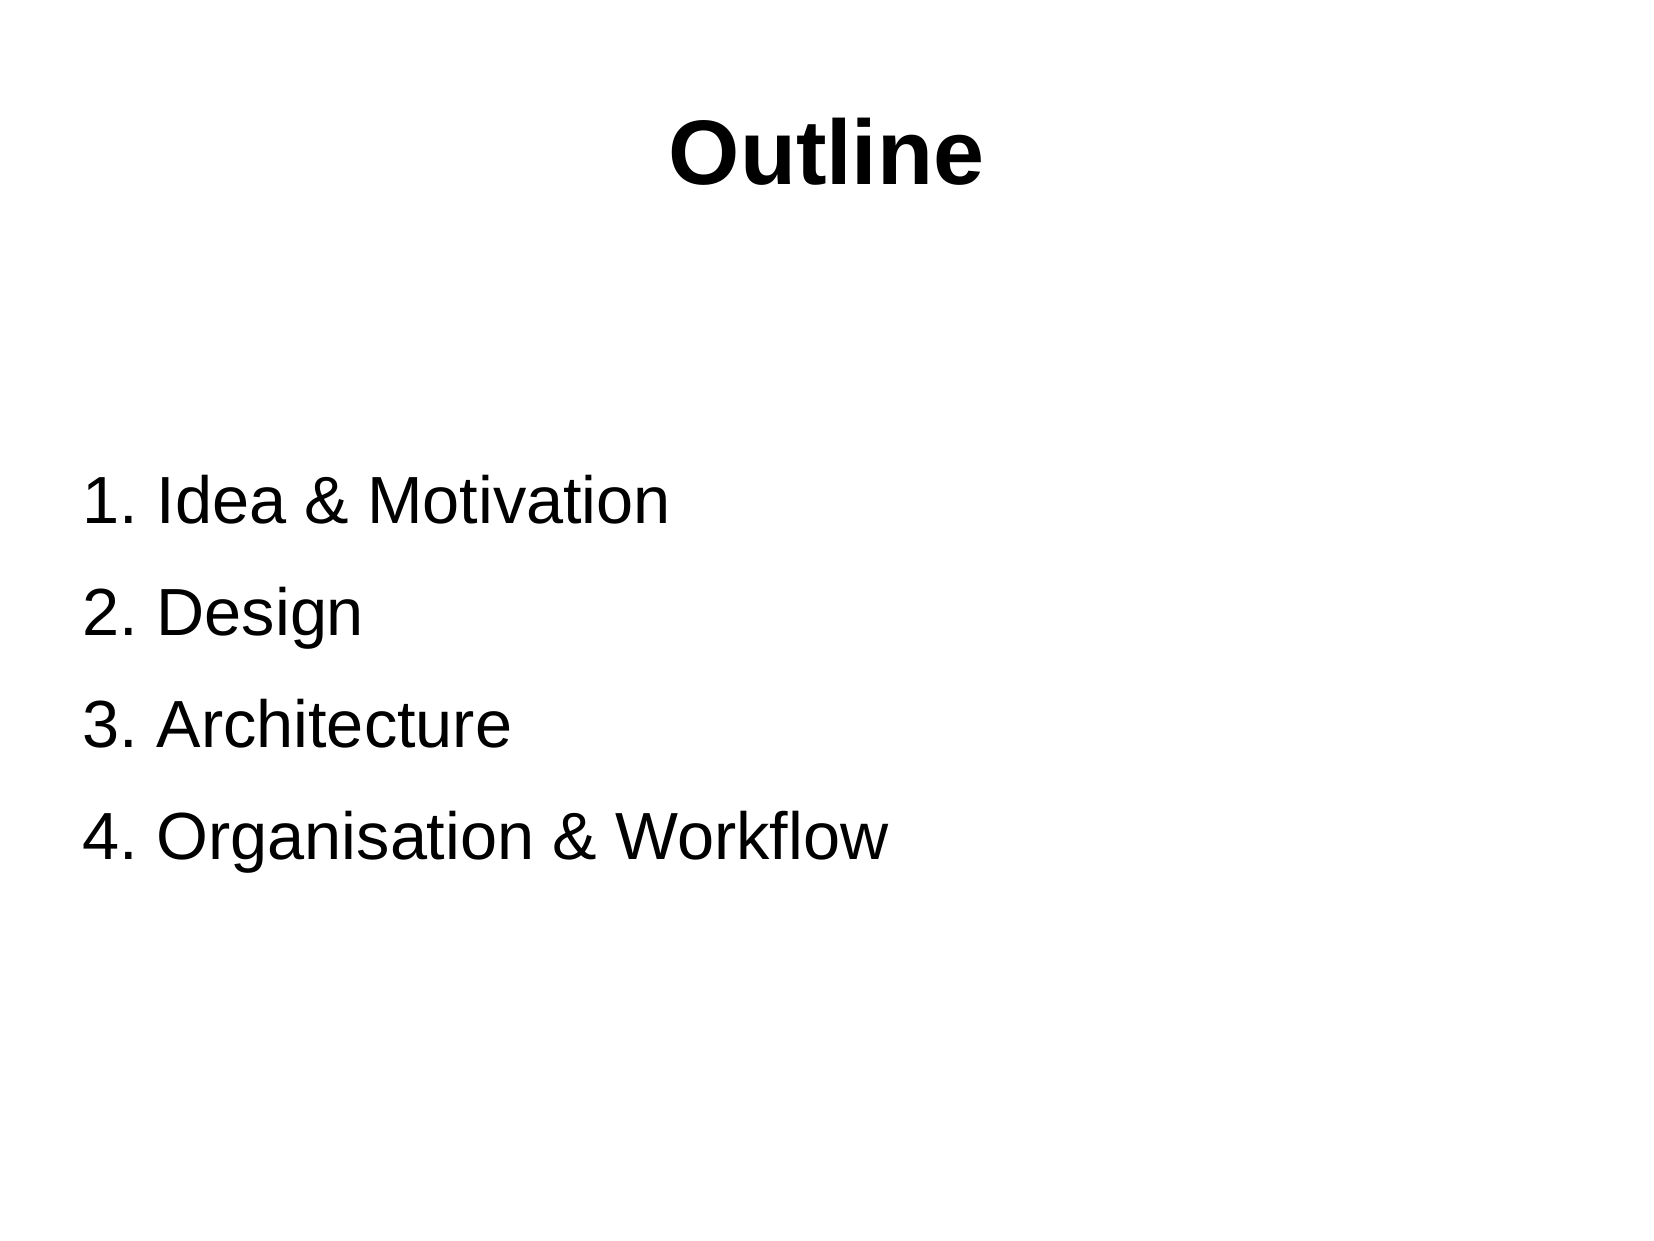

# Outline
 Idea & Motivation
 Design
 Architecture
 Organisation & Workflow